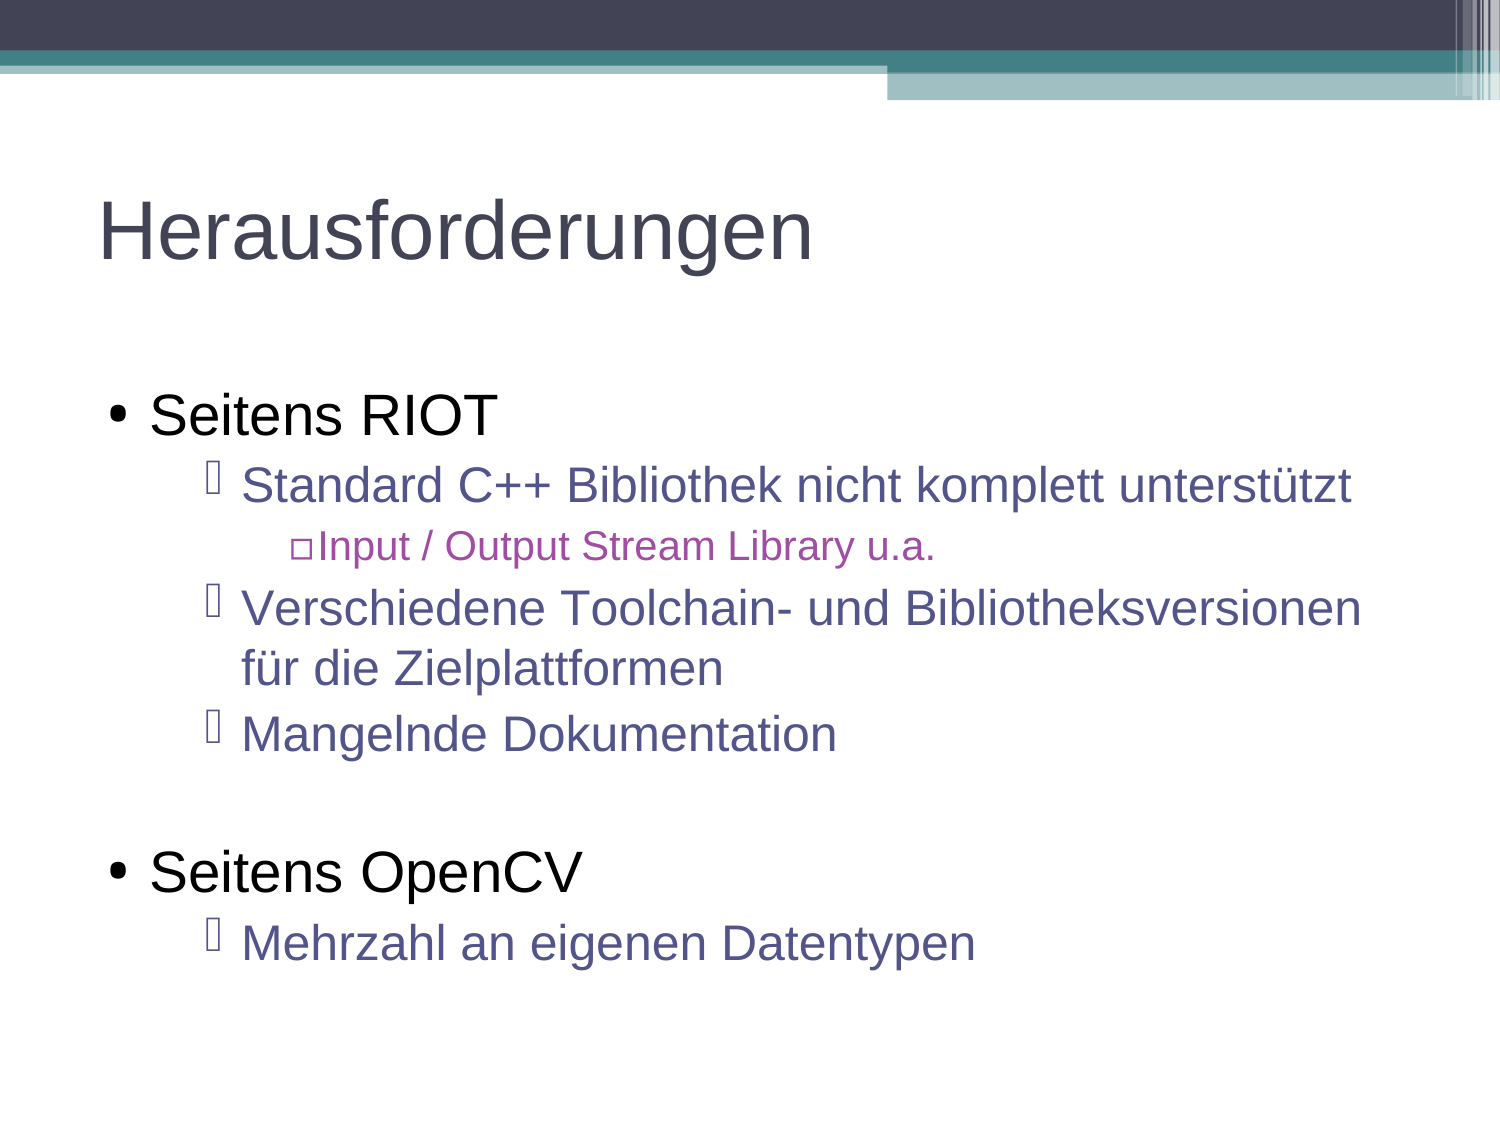

# Herausforderungen
Seitens RIOT
Standard C++ Bibliothek nicht komplett unterstützt
Input / Output Stream Library u.a.
Verschiedene Toolchain- und Bibliotheksversionen für die Zielplattformen
Mangelnde Dokumentation
Seitens OpenCV
Mehrzahl an eigenen Datentypen